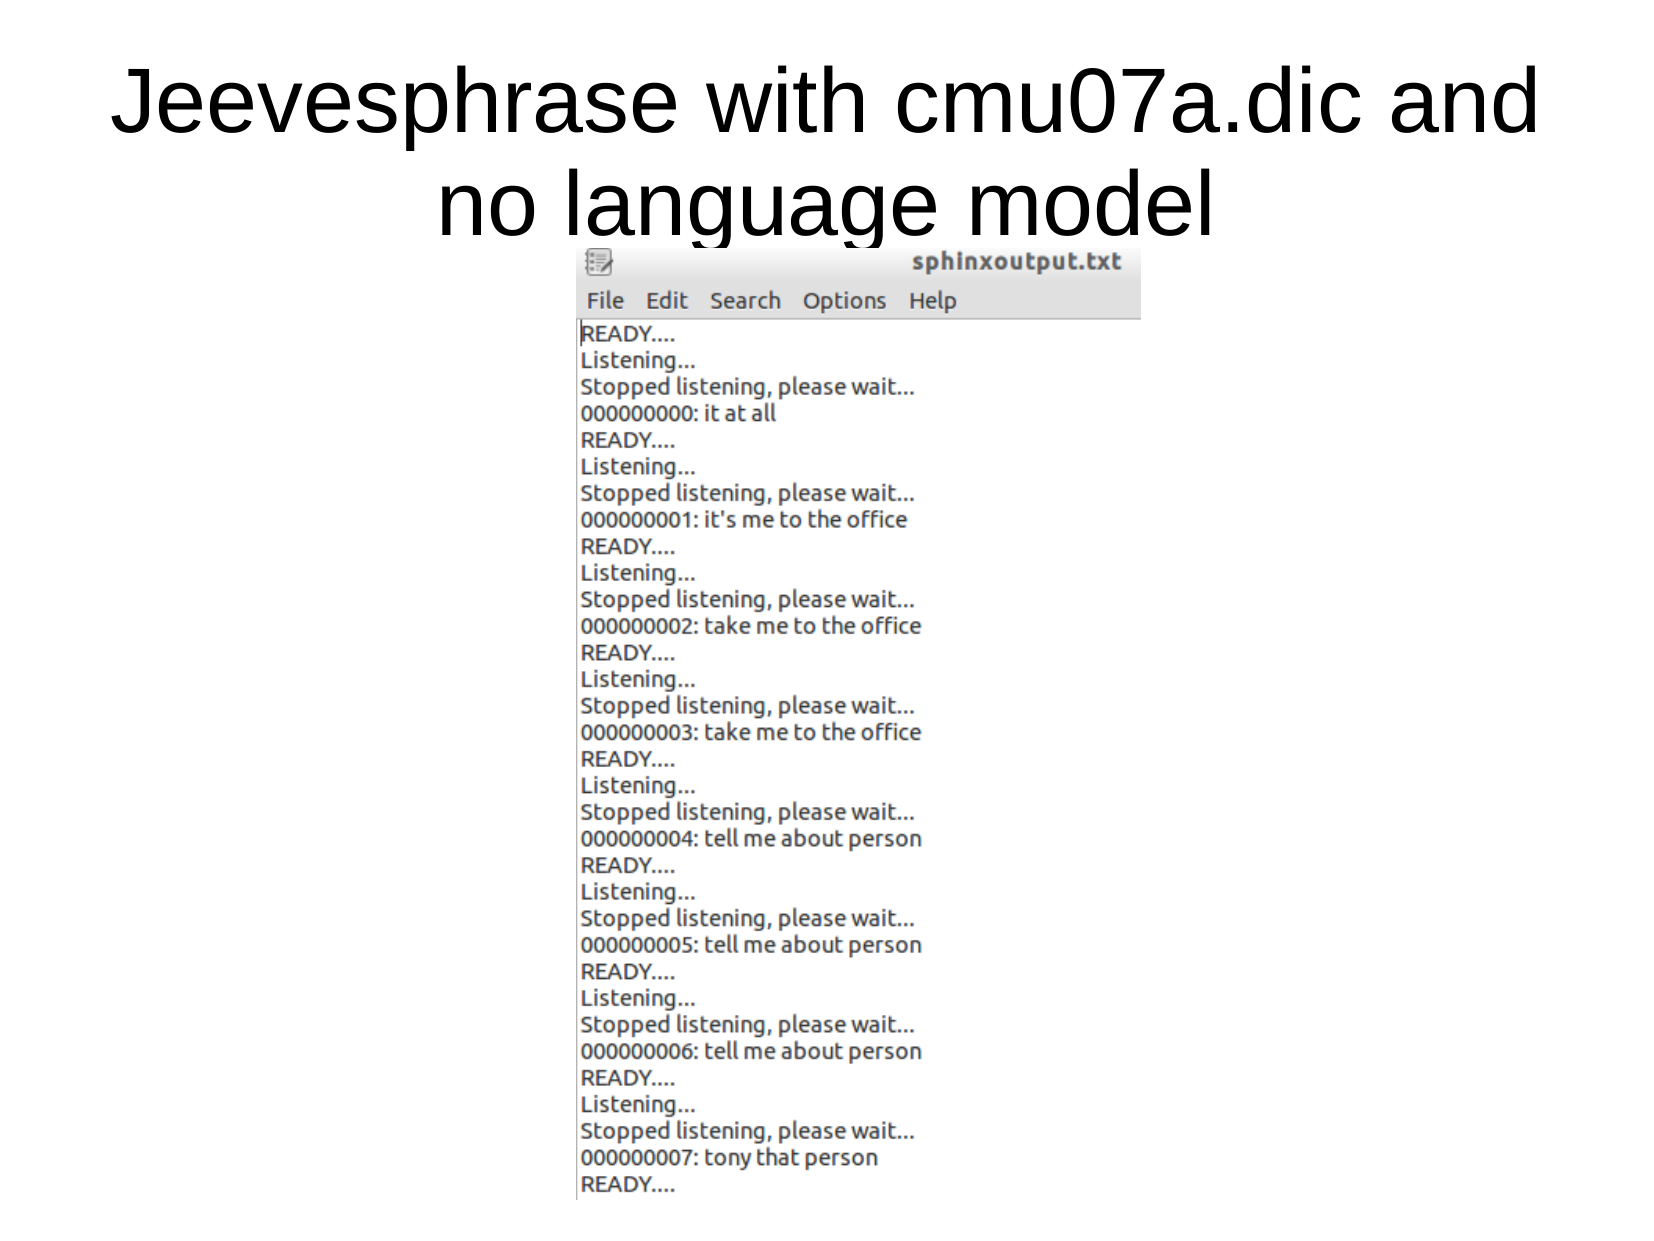

# Jeevesphrase with cmu07a.dic and no language model